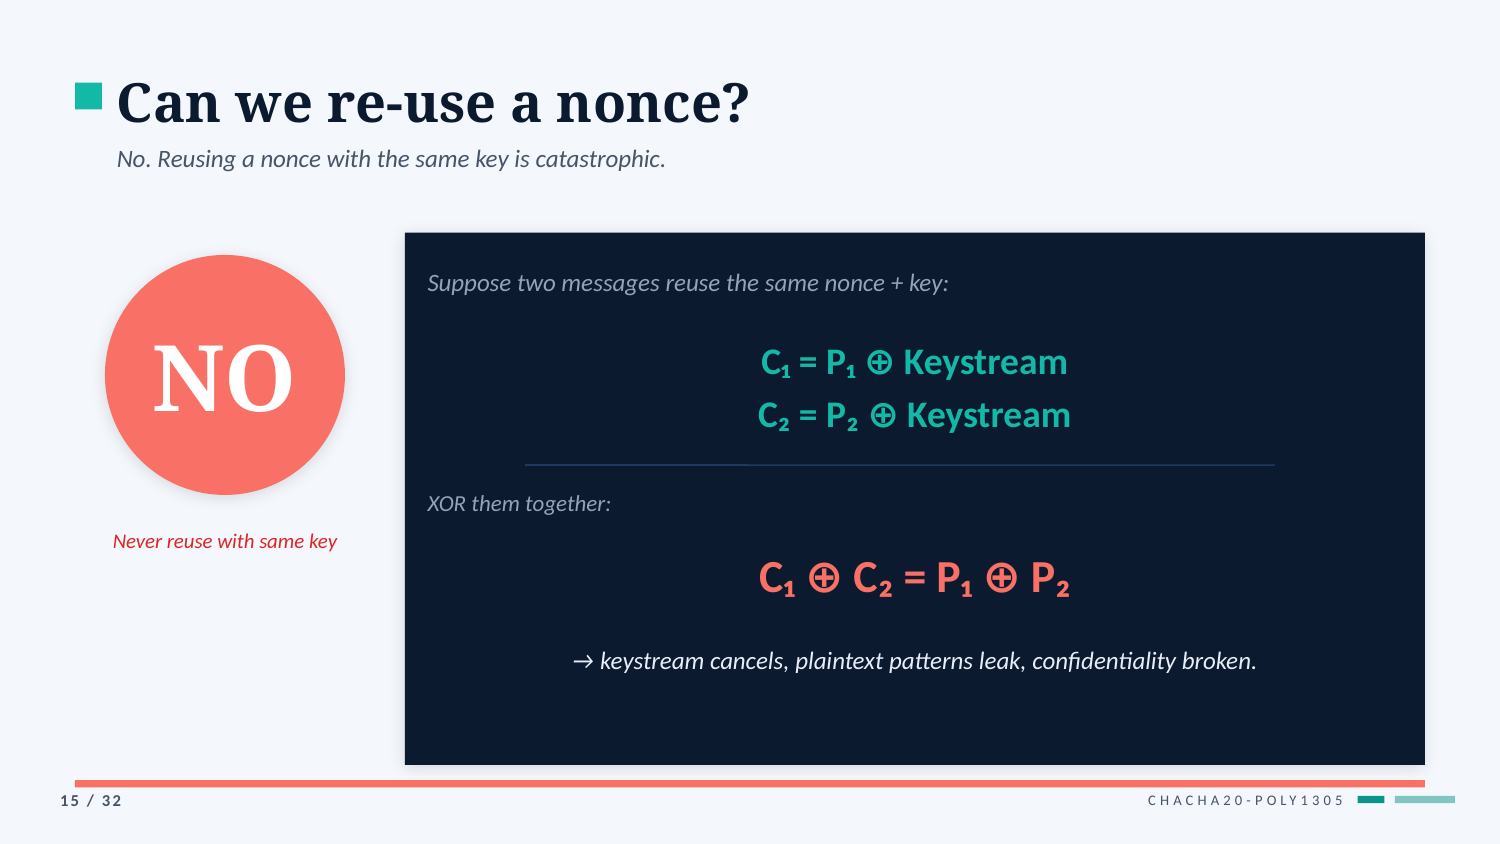

Can we re-use a nonce?
No. Reusing a nonce with the same key is catastrophic.
NO
Suppose two messages reuse the same nonce + key:
C₁ = P₁ ⊕ Keystream
C₂ = P₂ ⊕ Keystream
XOR them together:
Never reuse with same key
C₁ ⊕ C₂ = P₁ ⊕ P₂
→ keystream cancels, plaintext patterns leak, confidentiality broken.
15 / 32
CHACHA20-POLY1305